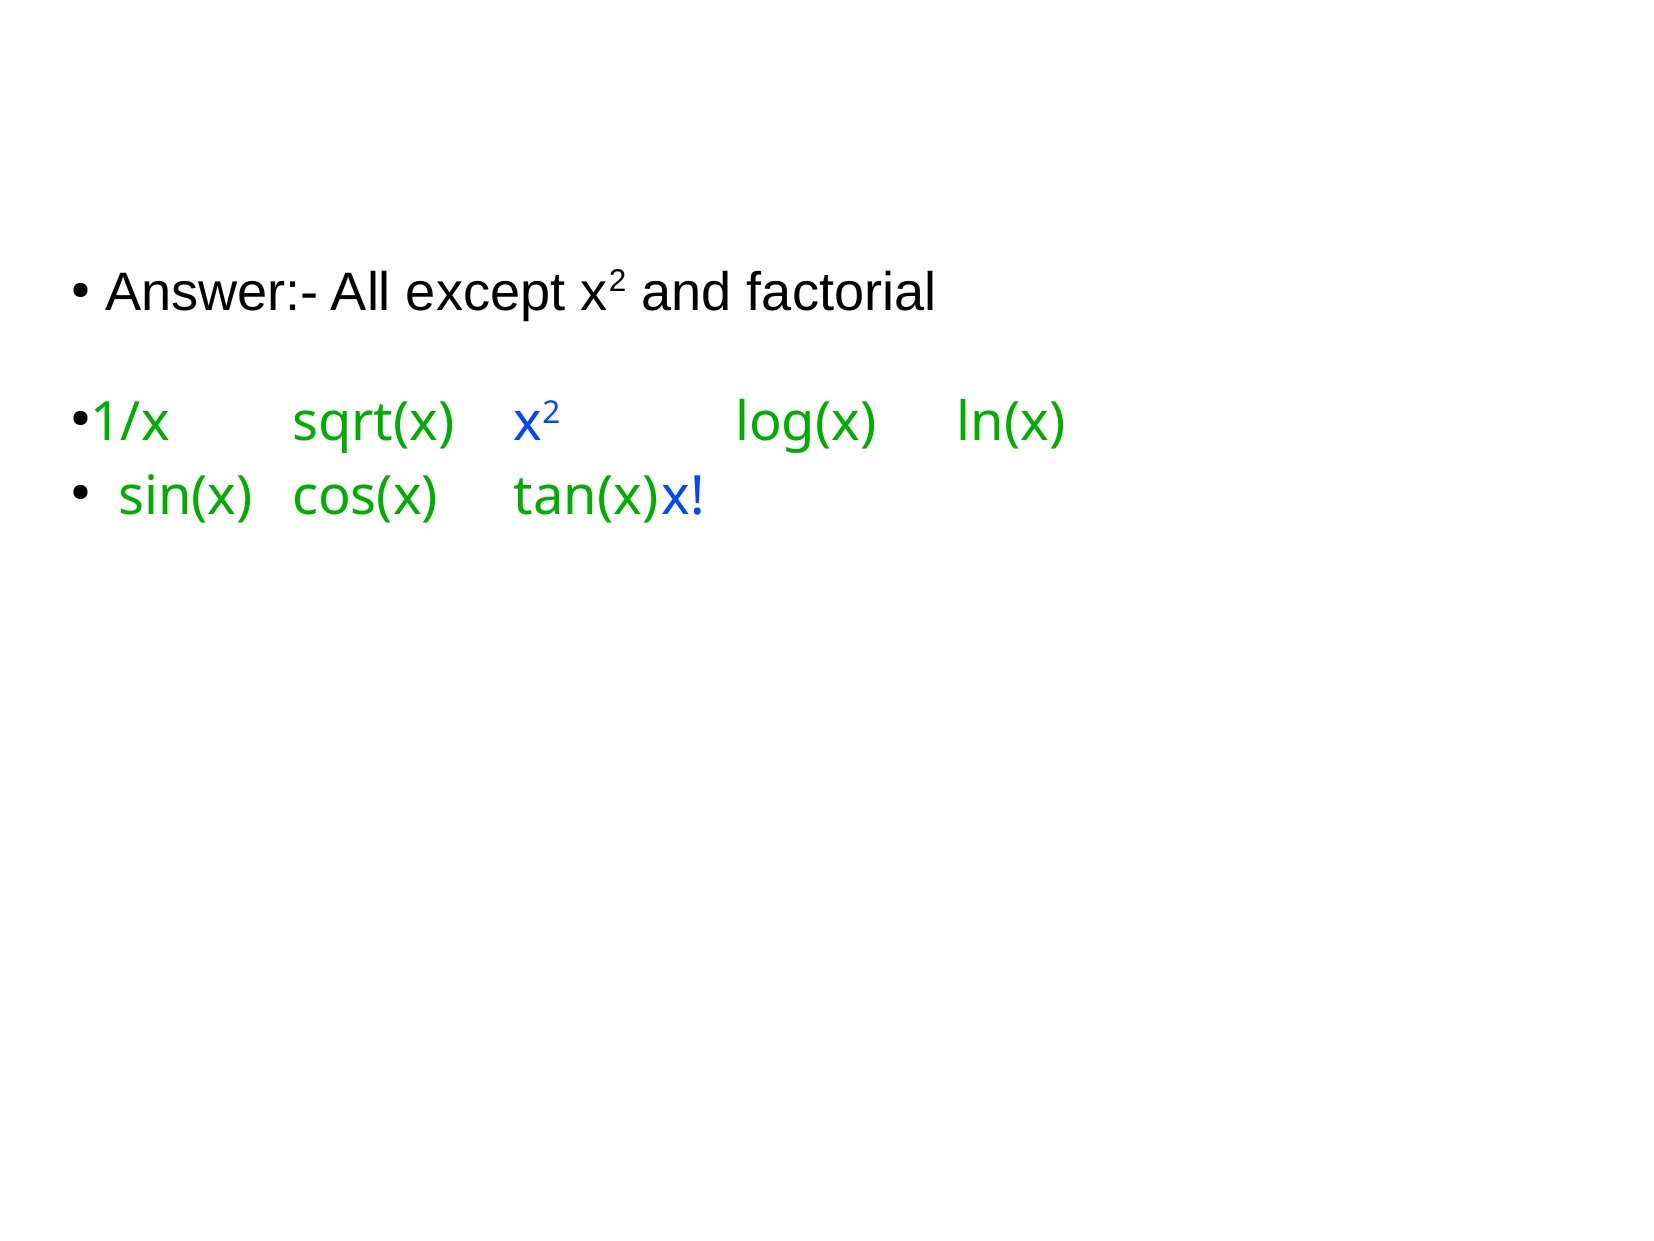

Answer:- All except x2 and factorial
1/x		sqrt(x)	x2			log(x)		ln(x)
 sin(x)	cos(x)		tan(x)	x!